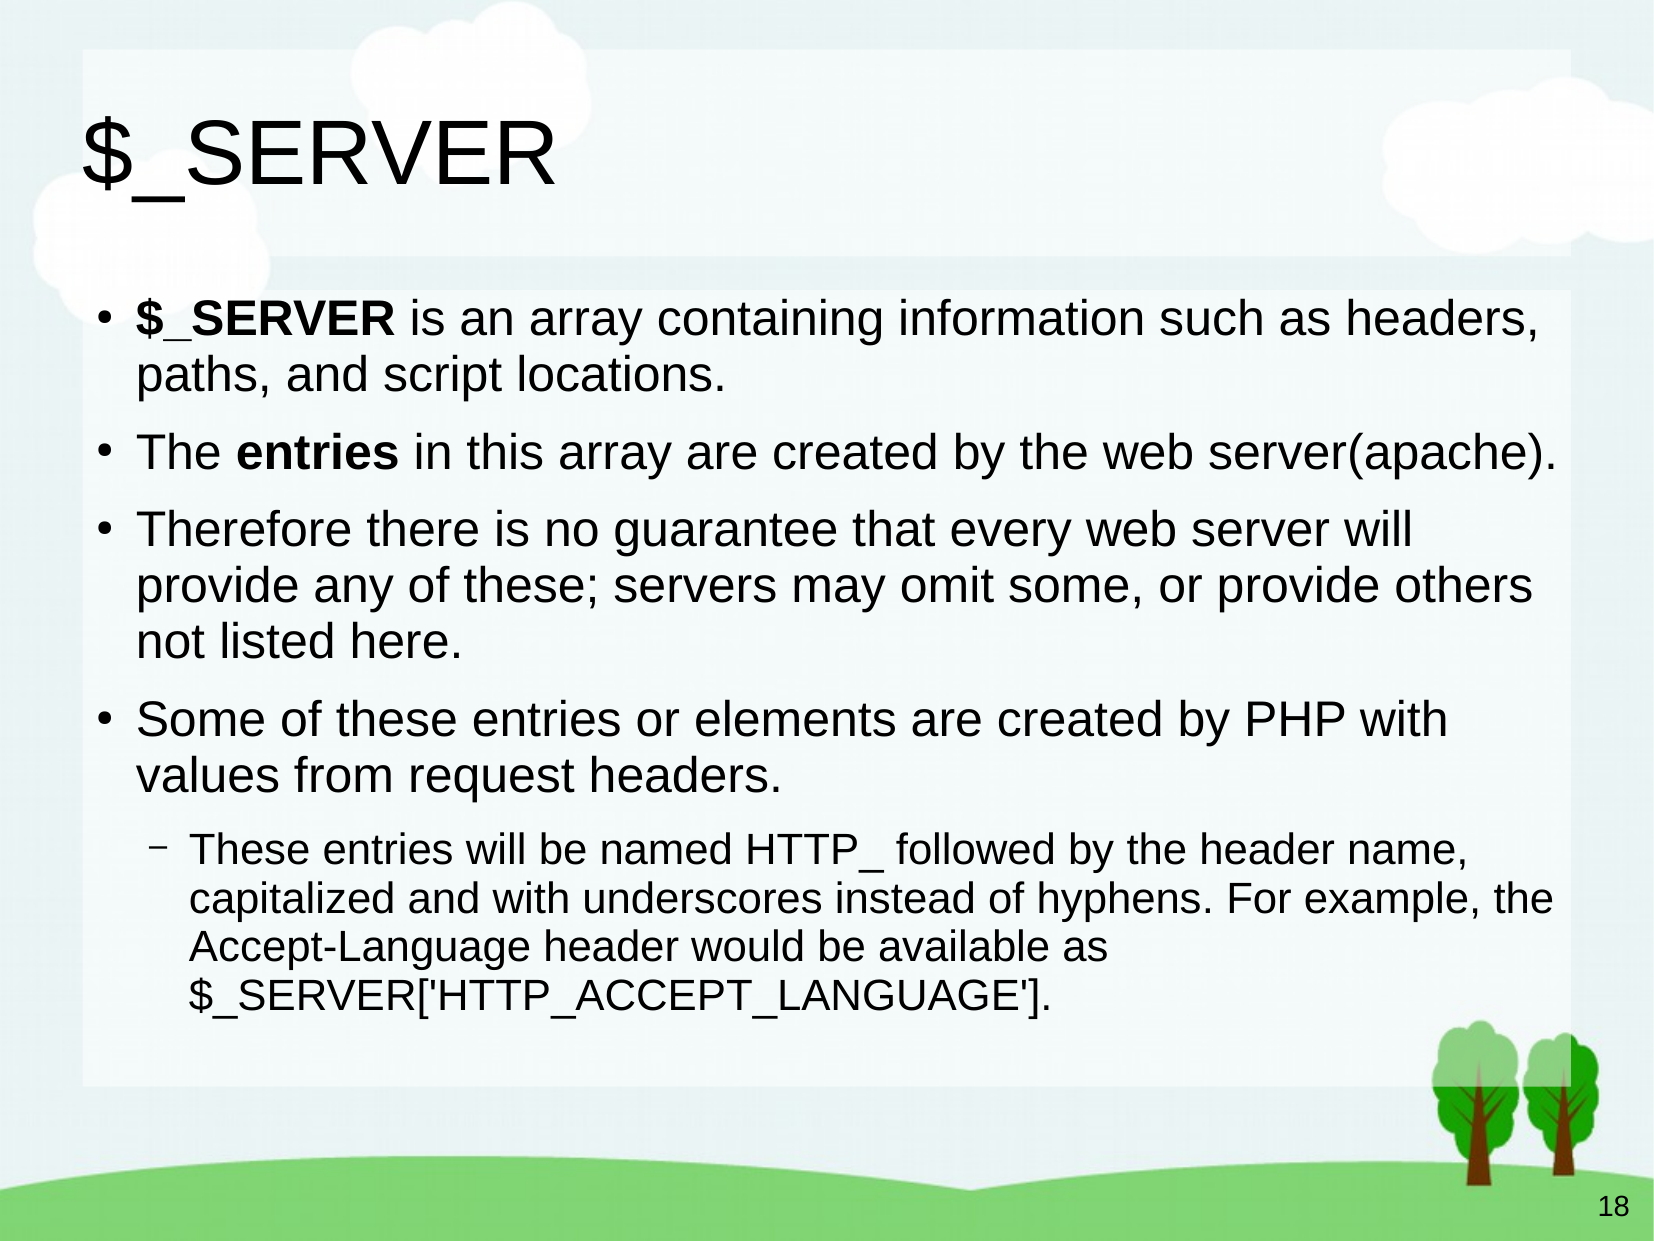

# $_SERVER
$_SERVER is an array containing information such as headers, paths, and script locations.
The entries in this array are created by the web server(apache).
Therefore there is no guarantee that every web server will provide any of these; servers may omit some, or provide others not listed here.
Some of these entries or elements are created by PHP with values from request headers.
These entries will be named HTTP_ followed by the header name, capitalized and with underscores instead of hyphens. For example, the Accept-Language header would be available as $_SERVER['HTTP_ACCEPT_LANGUAGE'].
18